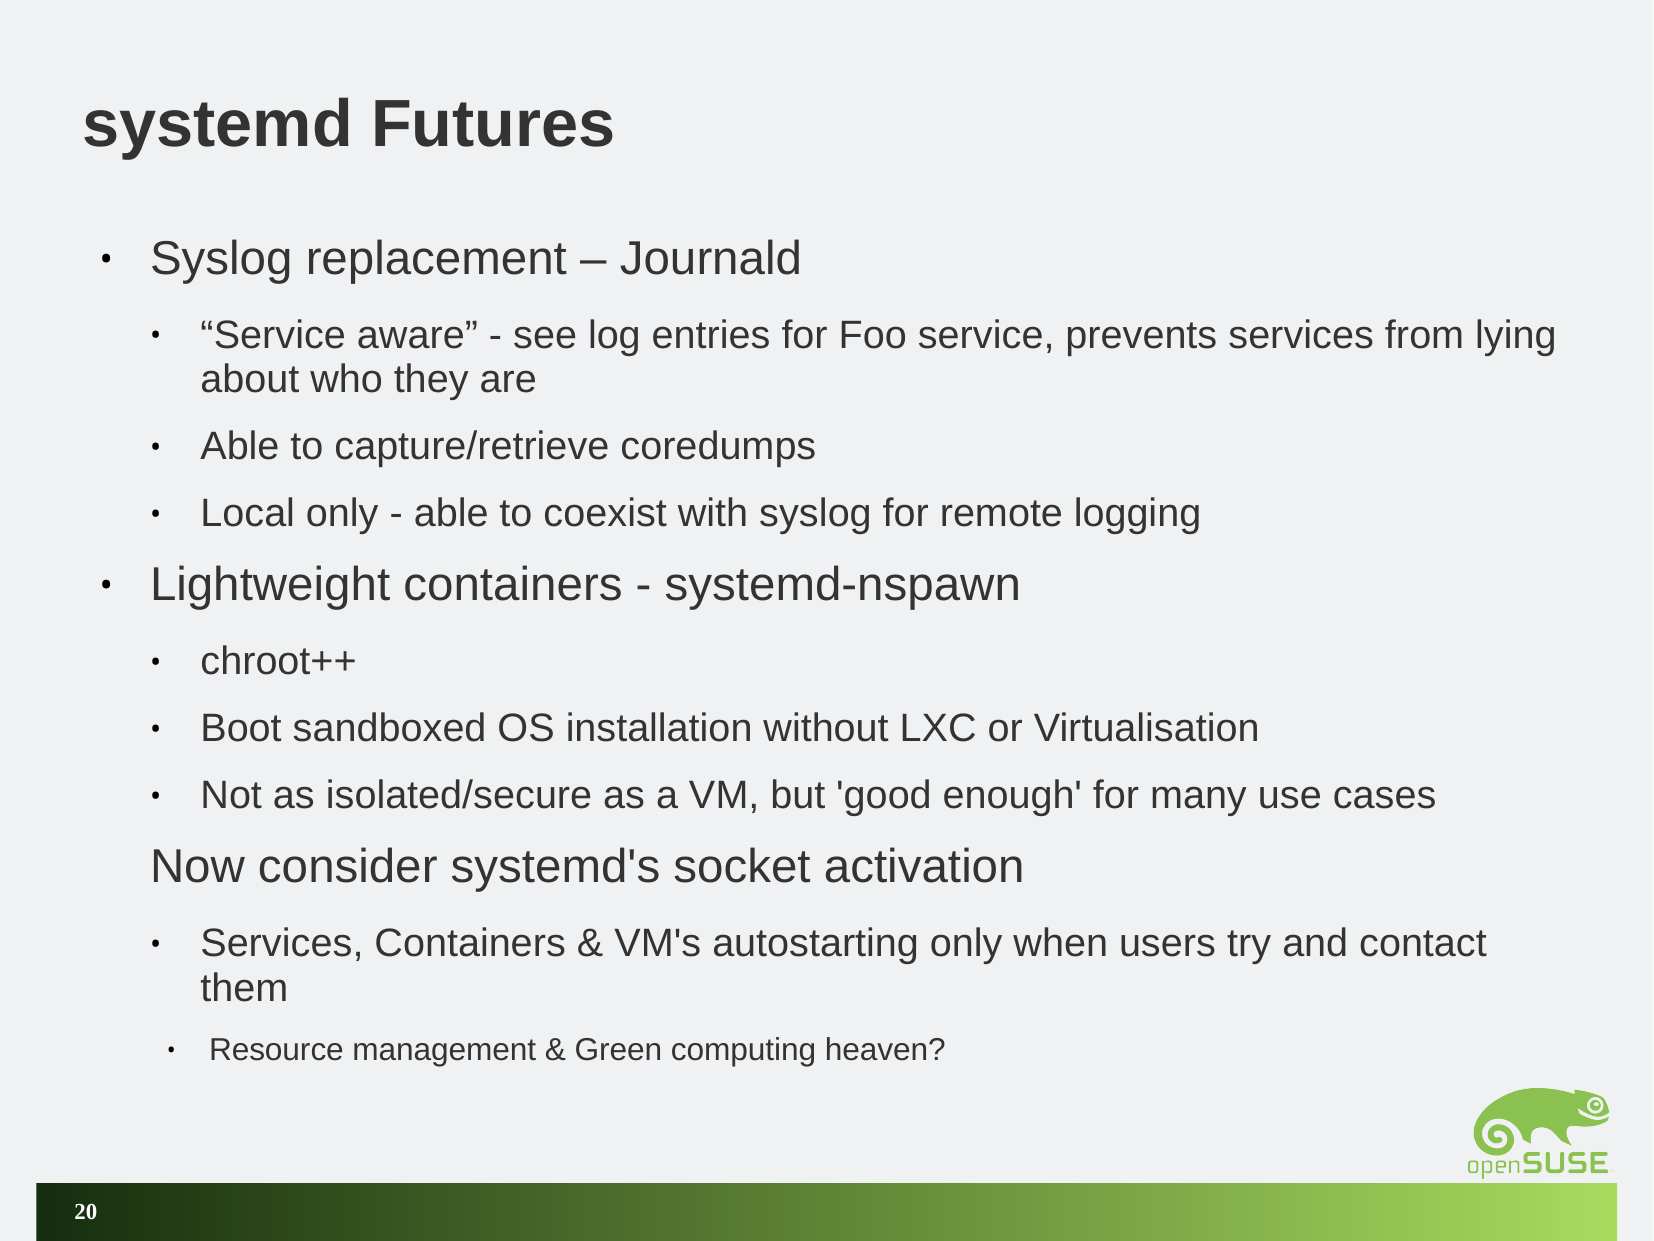

# systemd Futures
Syslog replacement – Journald
“Service aware” - see log entries for Foo service, prevents services from lying about who they are
Able to capture/retrieve coredumps
Local only - able to coexist with syslog for remote logging
Lightweight containers - systemd-nspawn
chroot++
Boot sandboxed OS installation without LXC or Virtualisation
Not as isolated/secure as a VM, but 'good enough' for many use cases
Now consider systemd's socket activation
Services, Containers & VM's autostarting only when users try and contact them
 Resource management & Green computing heaven?
20